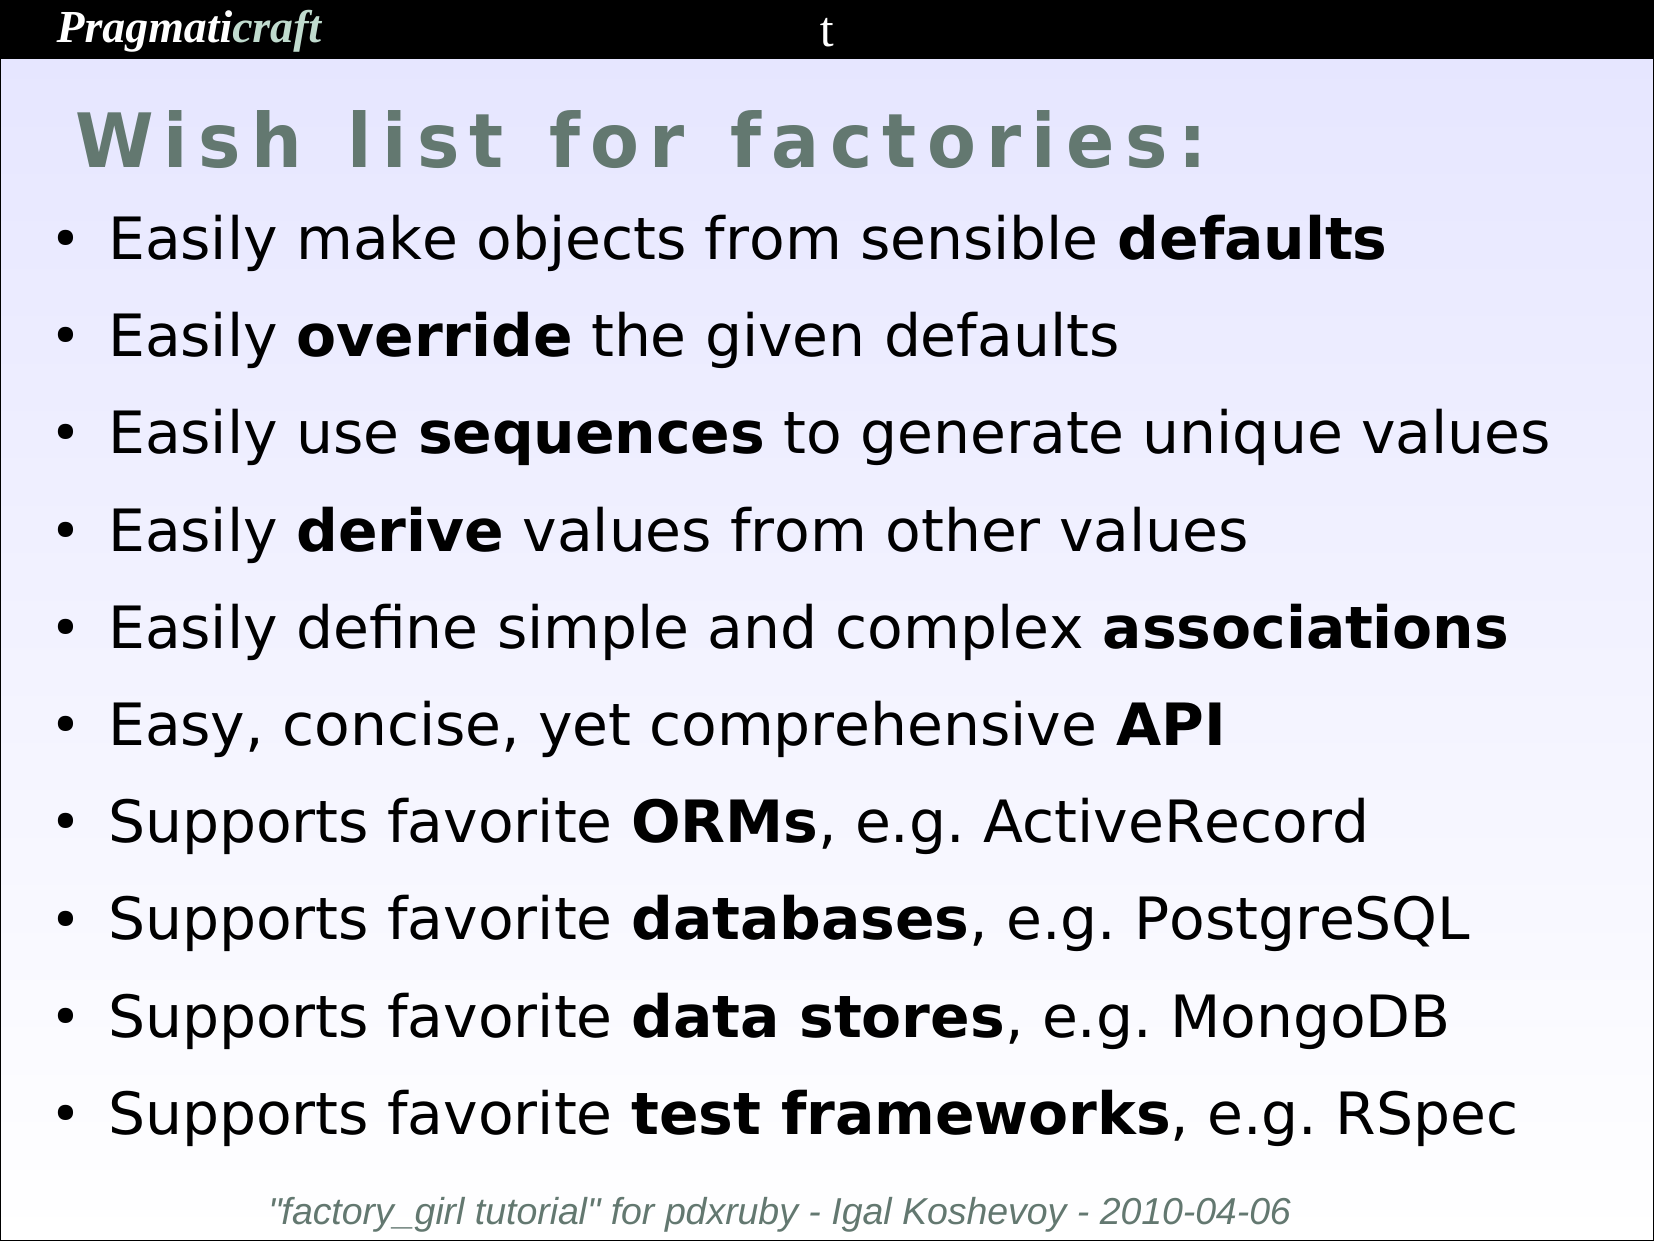

# Wish list for factories:
Easily make objects from sensible defaults
Easily override the given defaults
Easily use sequences to generate unique values
Easily derive values from other values
Easily define simple and complex associations
Easy, concise, yet comprehensive API
Supports favorite ORMs, e.g. ActiveRecord
Supports favorite databases, e.g. PostgreSQL
Supports favorite data stores, e.g. MongoDB
Supports favorite test frameworks, e.g. RSpec